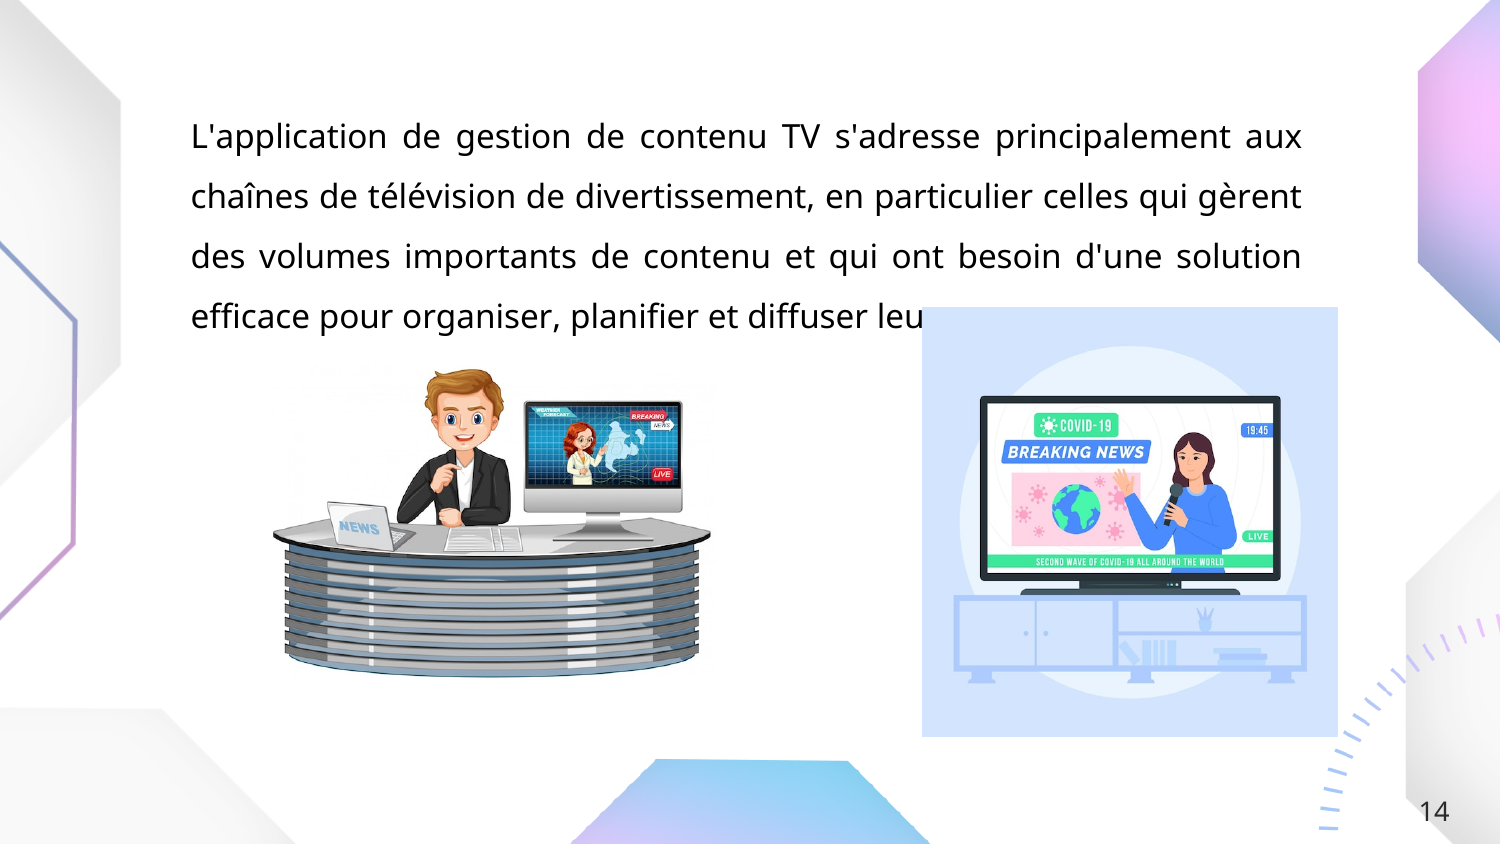

L'application de gestion de contenu TV s'adresse principalement aux chaînes de télévision de divertissement, en particulier celles qui gèrent des volumes importants de contenu et qui ont besoin d'une solution efficace pour organiser, planifier et diffuser leurs programmes.